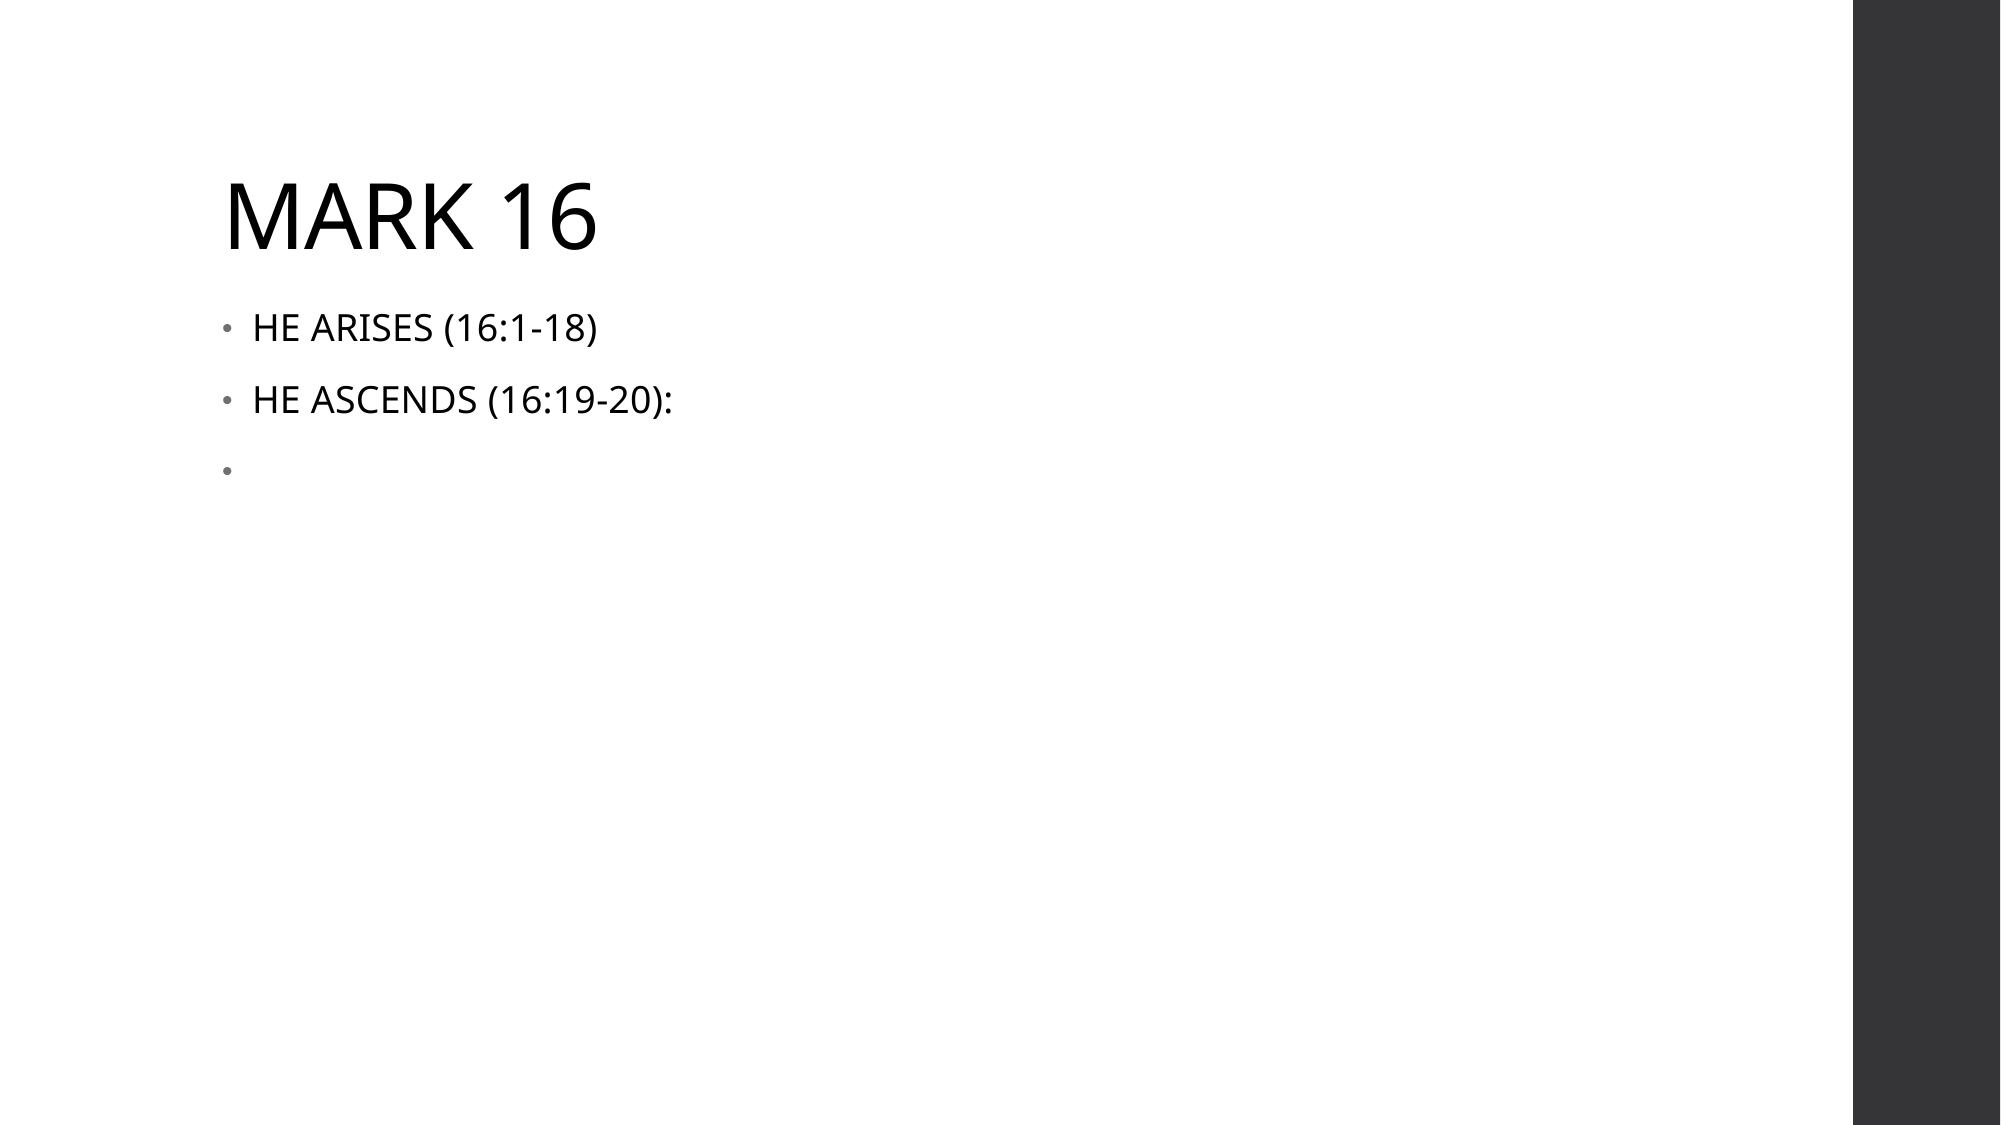

# MARK 16
HE ARISES (16:1-18)
HE ASCENDS (16:19-20):